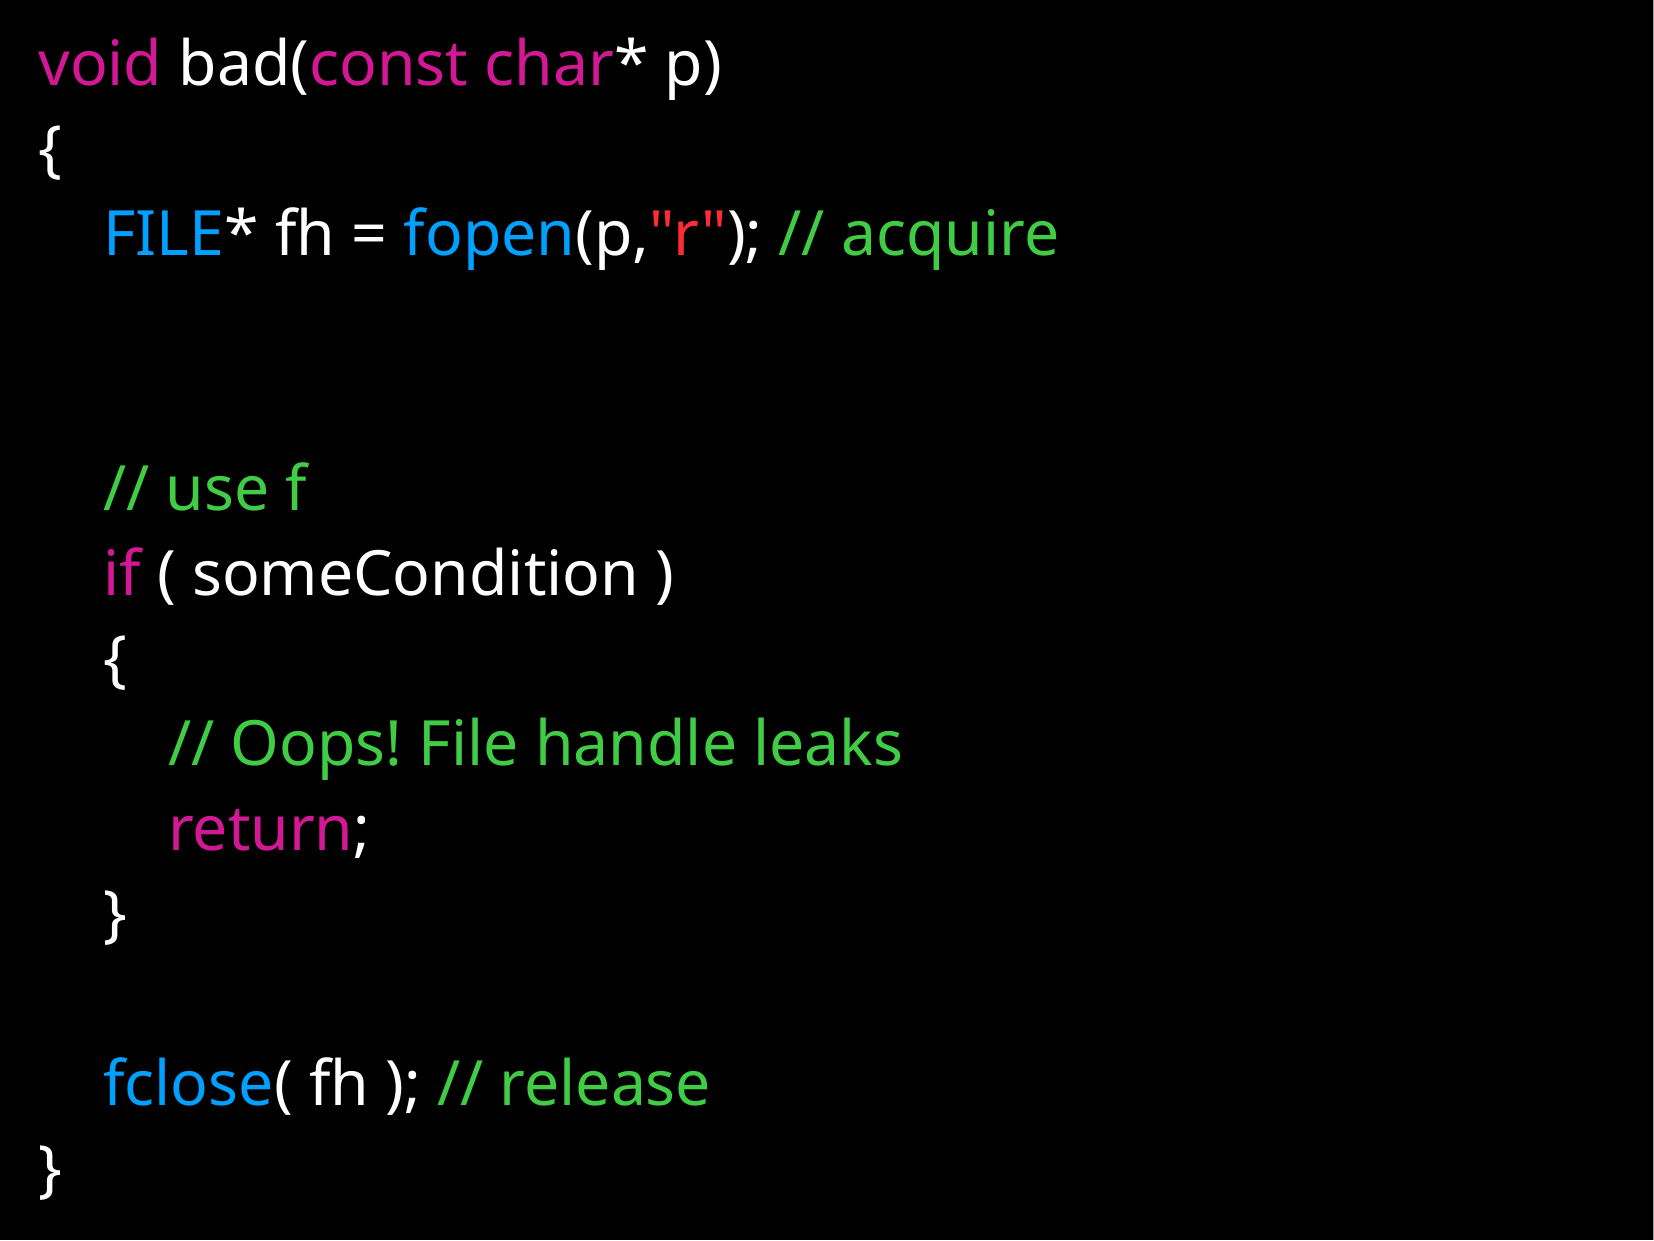

void bad(const char* p)
{
 FILE* fh = fopen(p,"r"); // acquire
 // use f
 if ( someCondition )
 {
 // Oops! File handle leaks
 return;
 }
 fclose( fh ); // release
}